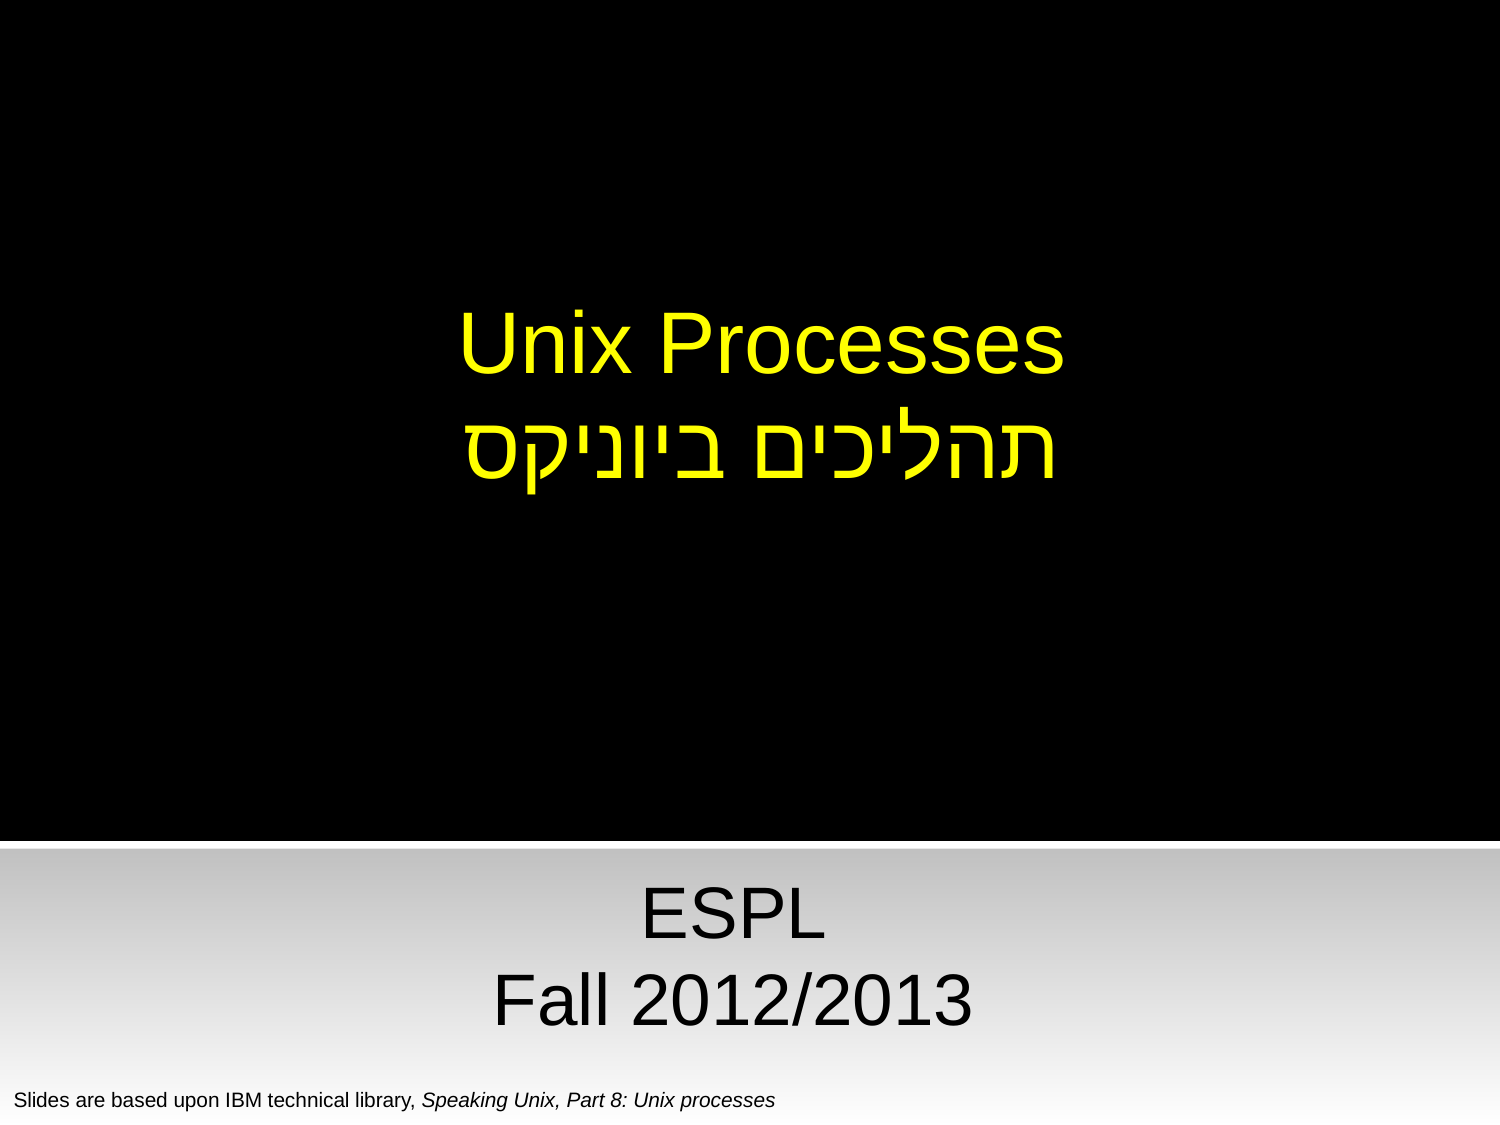

# Unix Processes תהליכים ביוניקס
ESPL
Fall 2012/2013
Slides are based upon IBM technical library, Speaking Unix, Part 8: Unix processes